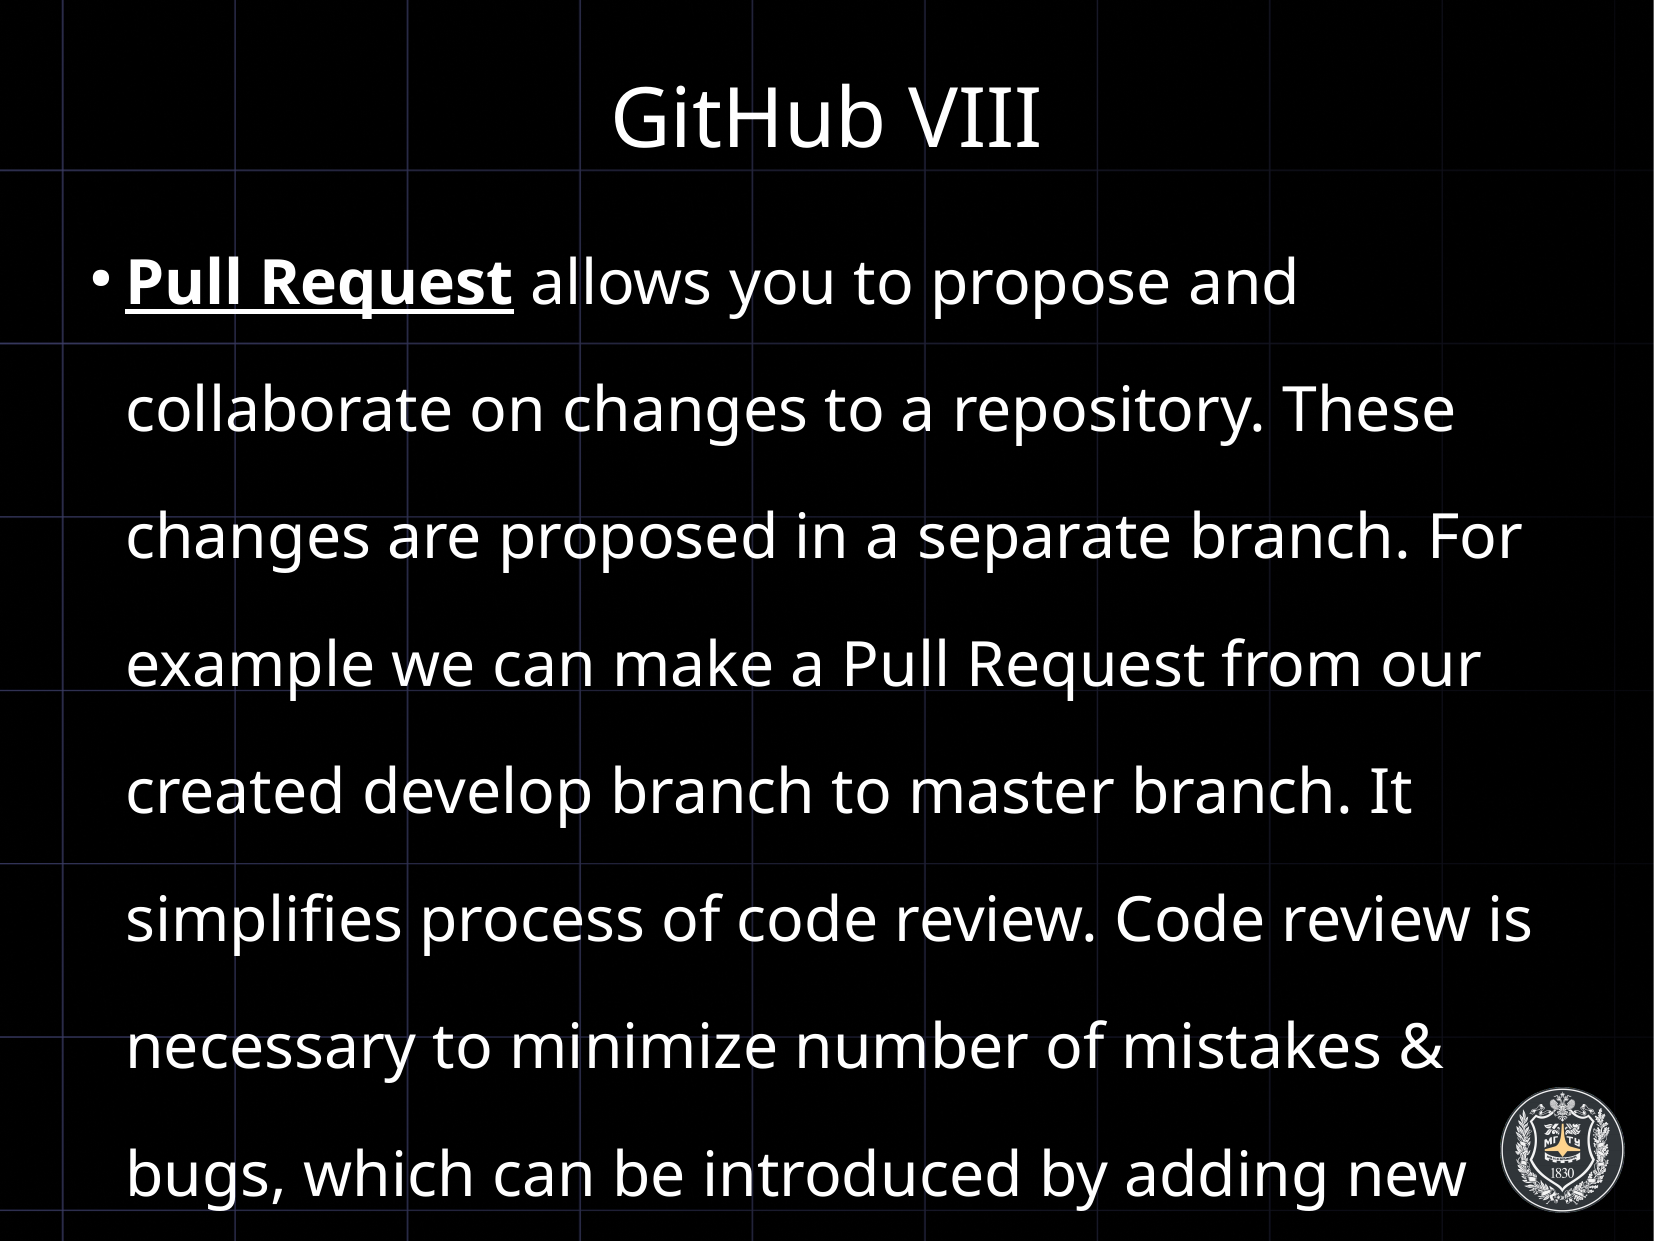

# GitHub VIII
Pull Request allows you to propose and collaborate on changes to a repository. These changes are proposed in a separate branch. For example we can make a Pull Request from our created develop branch to master branch. It simplifies process of code review. Code review is necessary to minimize number of mistakes & bugs, which can be introduced by adding new code and features to project.
Pull Requests are often used together with
branch protection.